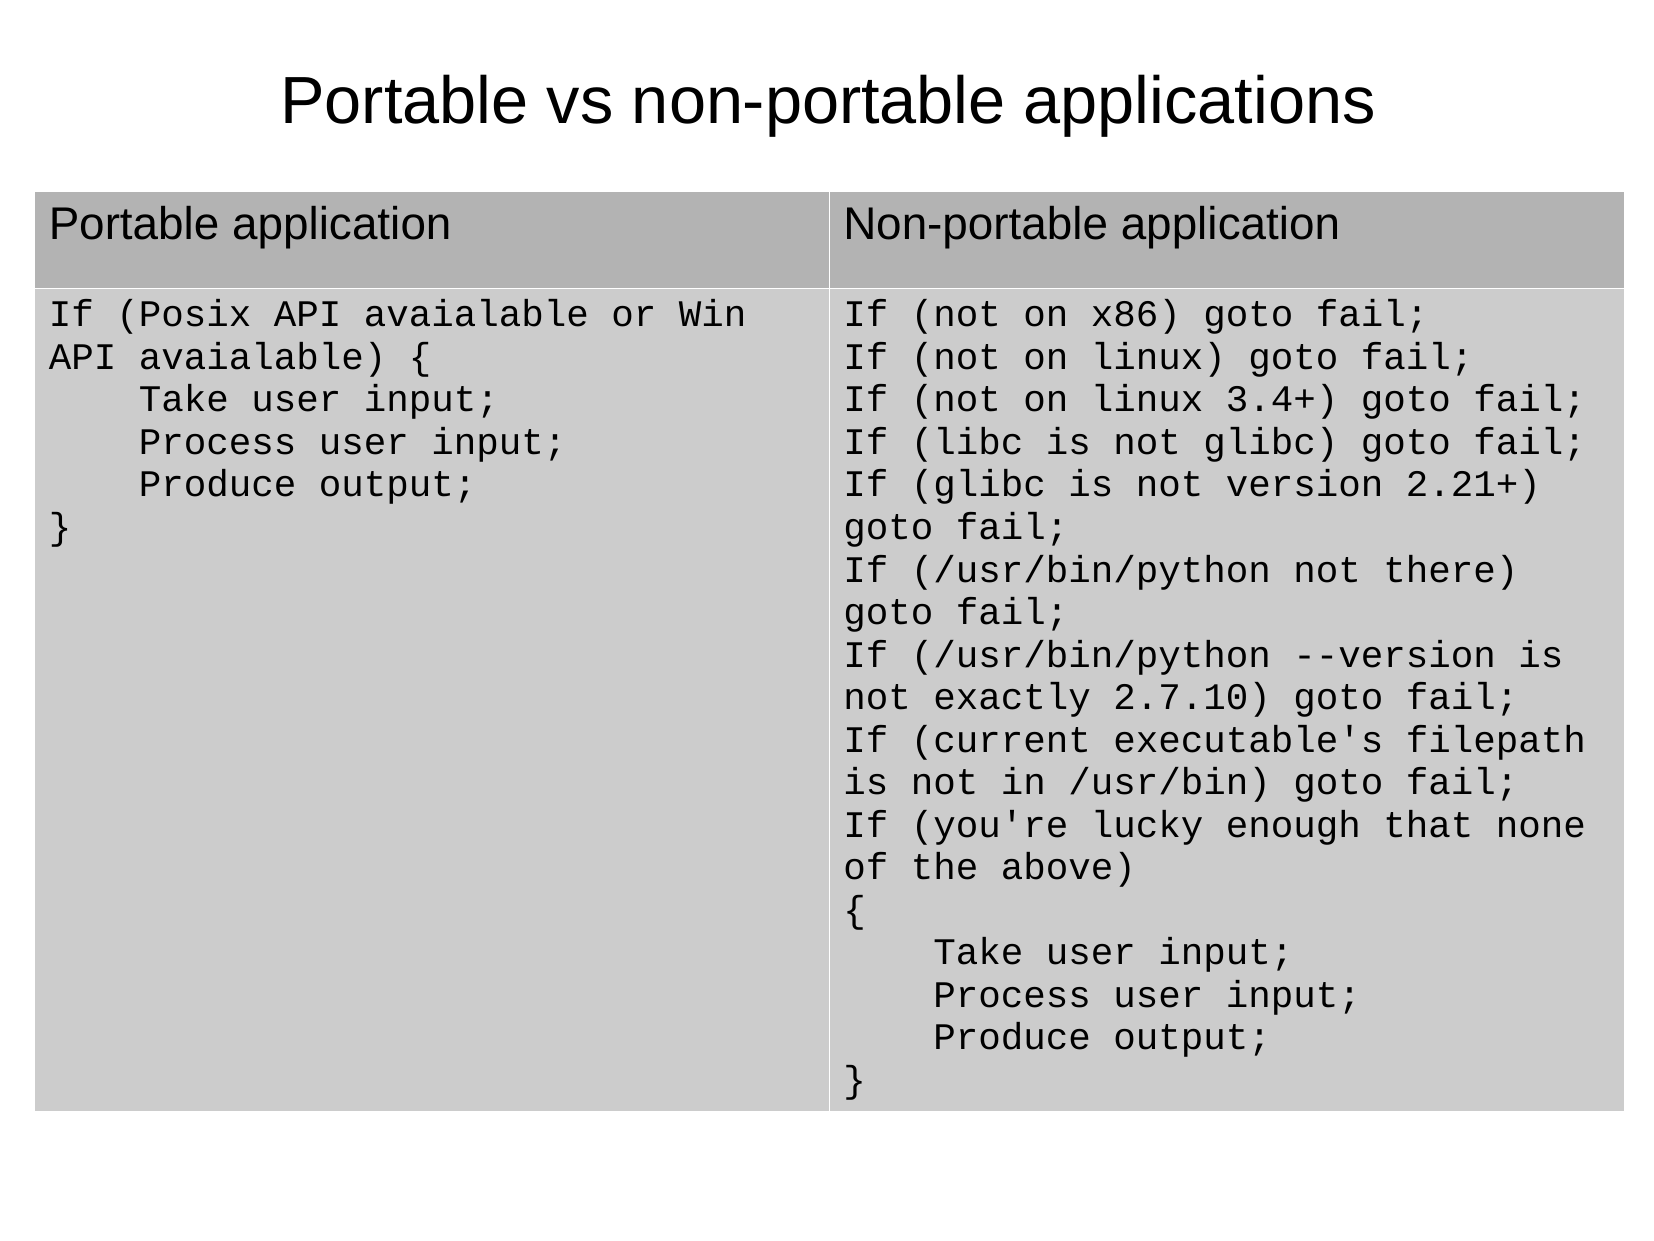

# Portable vs non-portable applications
| Portable application | Non-portable application |
| --- | --- |
| If (Posix API avaialable or Win API avaialable) { Take user input; Process user input; Produce output; } | If (not on x86) goto fail; If (not on linux) goto fail; If (not on linux 3.4+) goto fail; If (libc is not glibc) goto fail; If (glibc is not version 2.21+) goto fail; If (/usr/bin/python not there) goto fail; If (/usr/bin/python --version is not exactly 2.7.10) goto fail; If (current executable's filepath is not in /usr/bin) goto fail; If (you're lucky enough that none of the above) { Take user input; Process user input; Produce output; } |